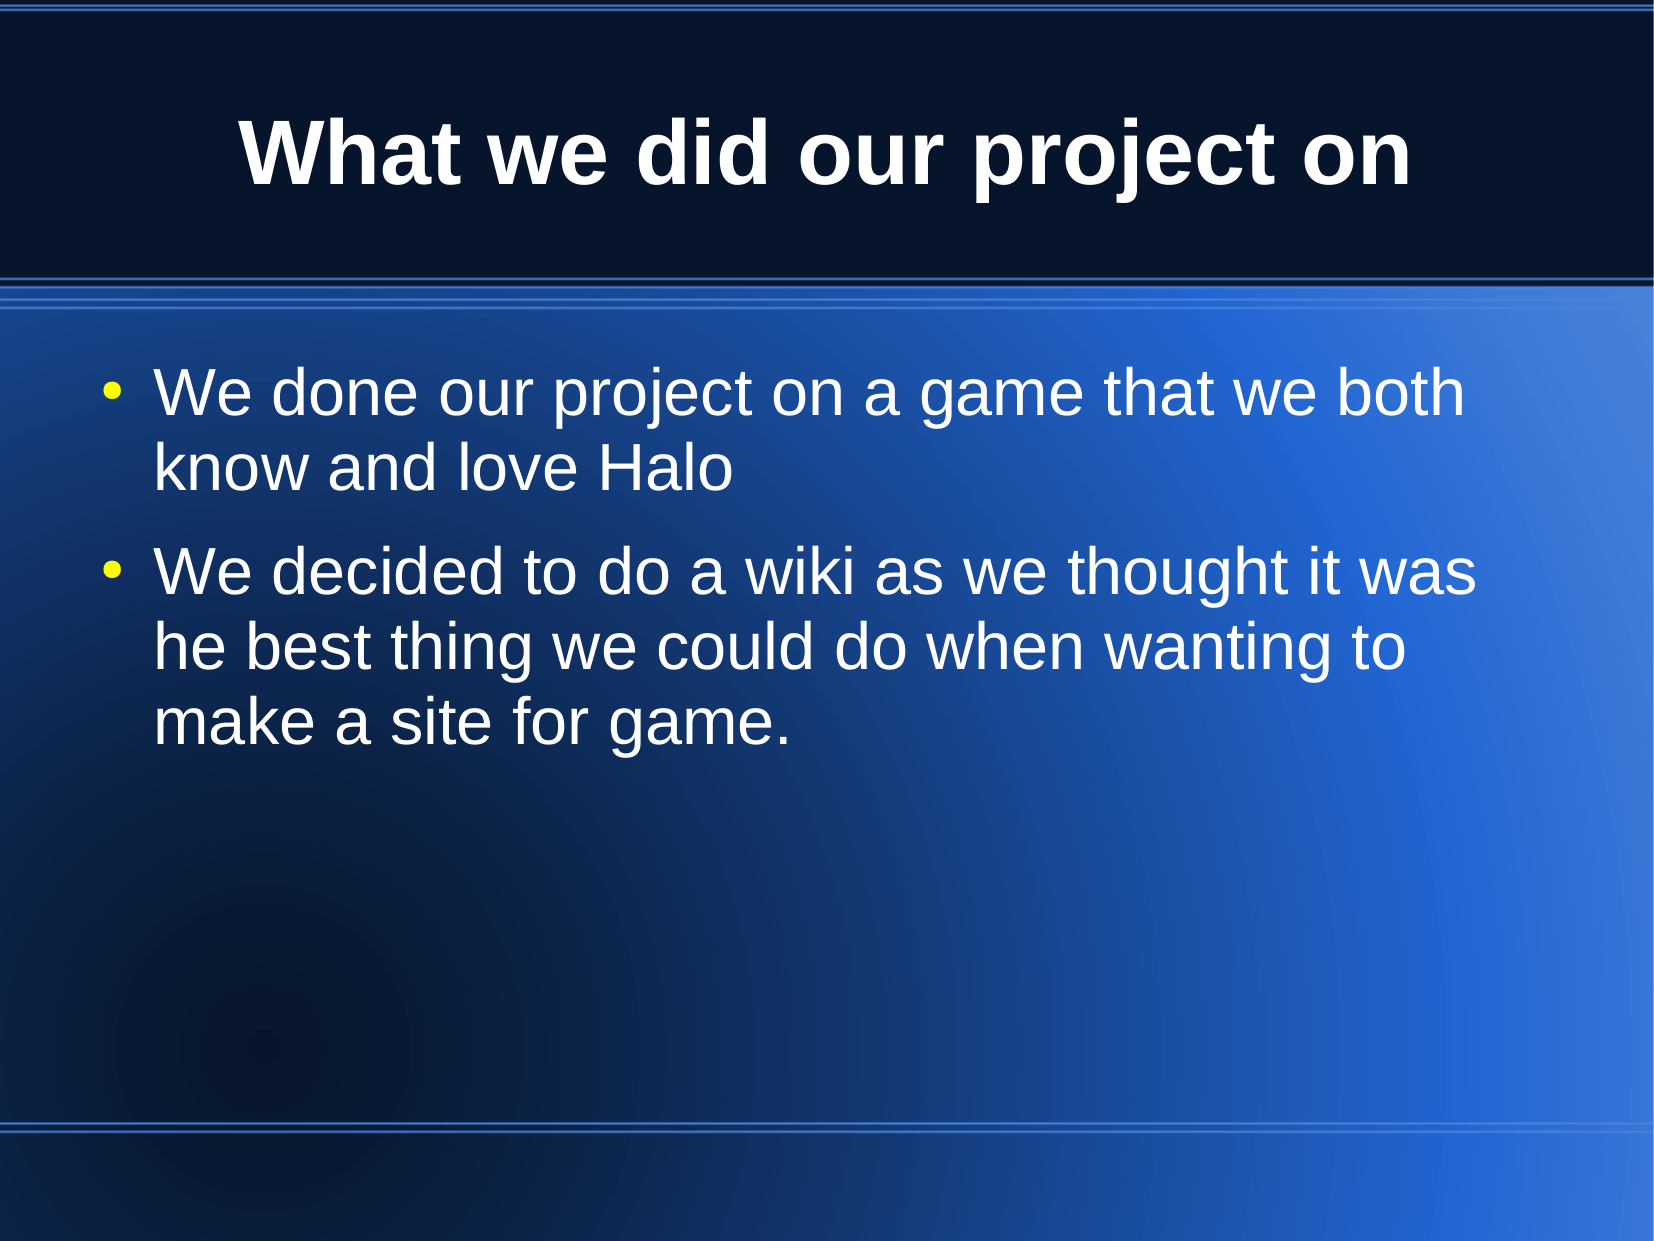

# What we did our project on
We done our project on a game that we both know and love Halo
We decided to do a wiki as we thought it was he best thing we could do when wanting to make a site for game.